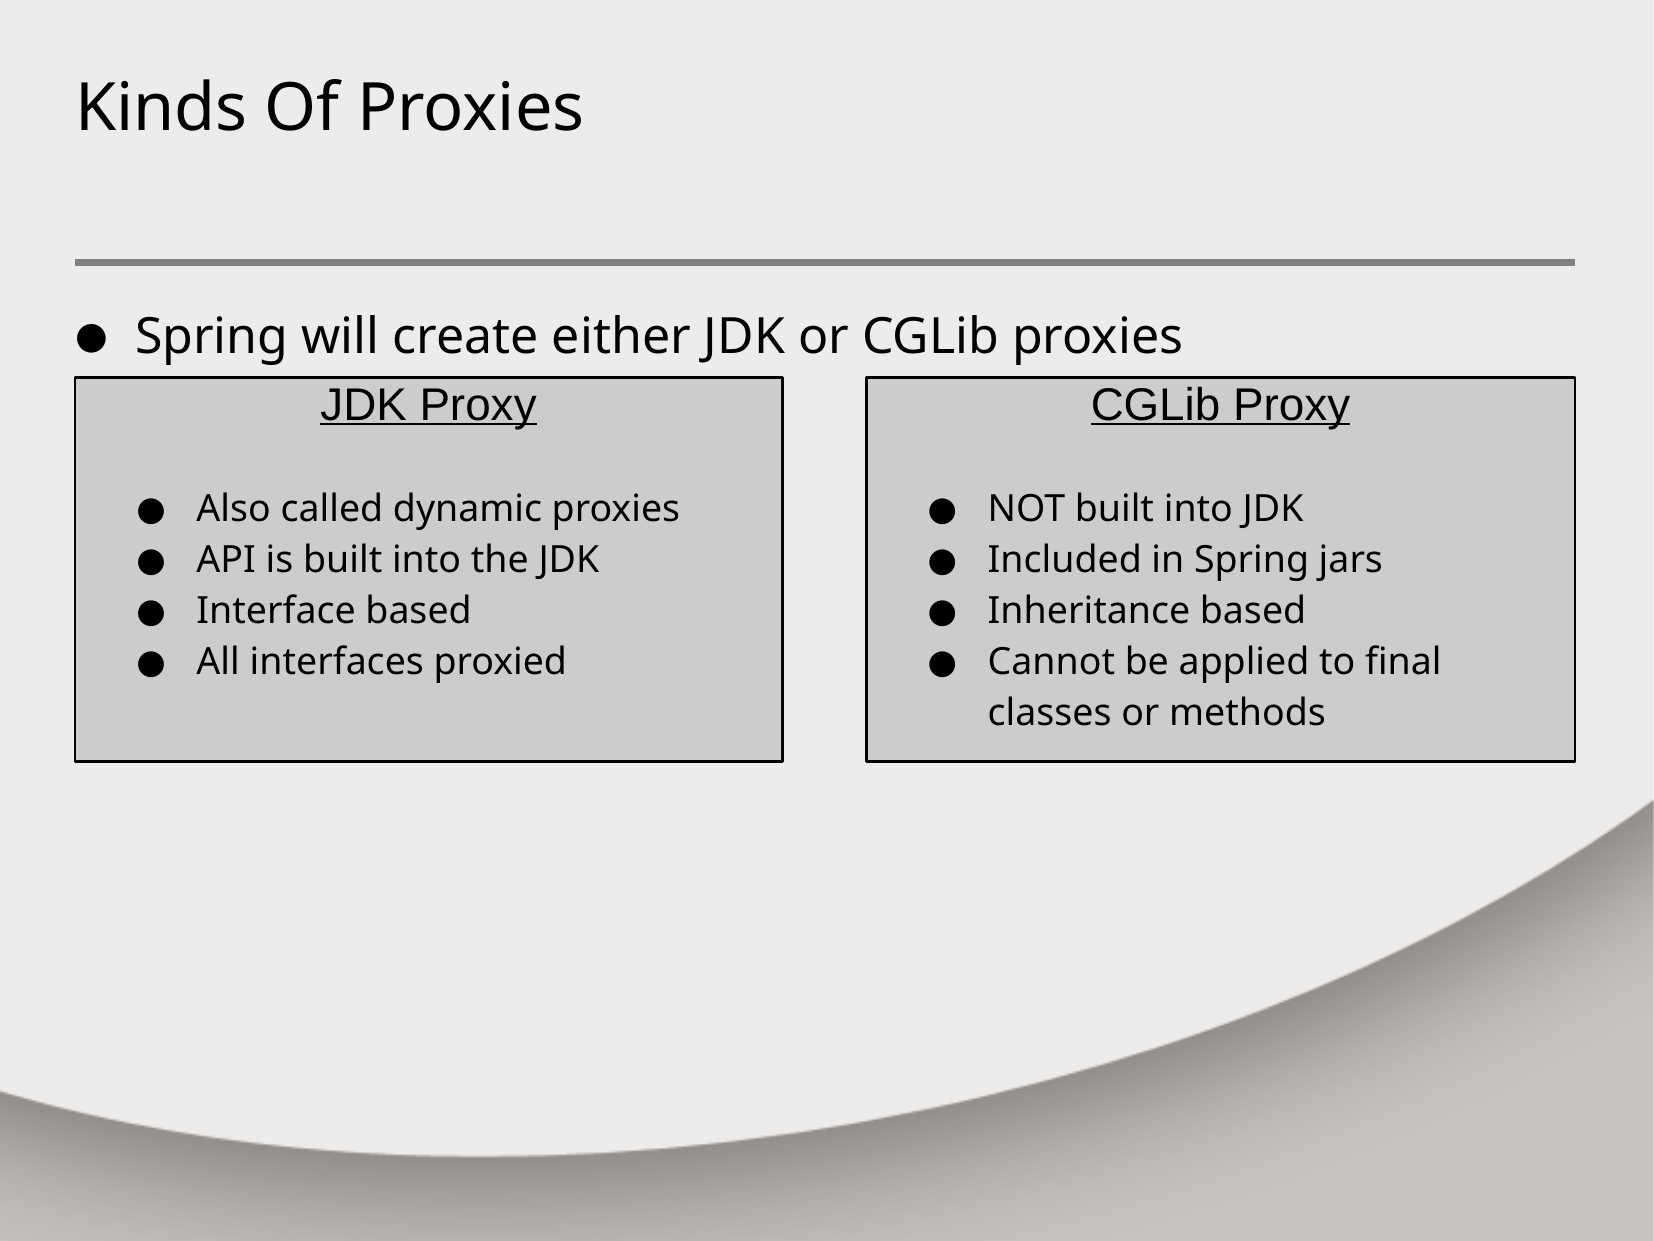

# Kinds Of Proxies
Spring will create either JDK or CGLib proxies
JDK Proxy
Also called dynamic proxies
API is built into the JDK
Interface based
All interfaces proxied
CGLib Proxy
NOT built into JDK
Included in Spring jars
Inheritance based
Cannot be applied to final classes or methods